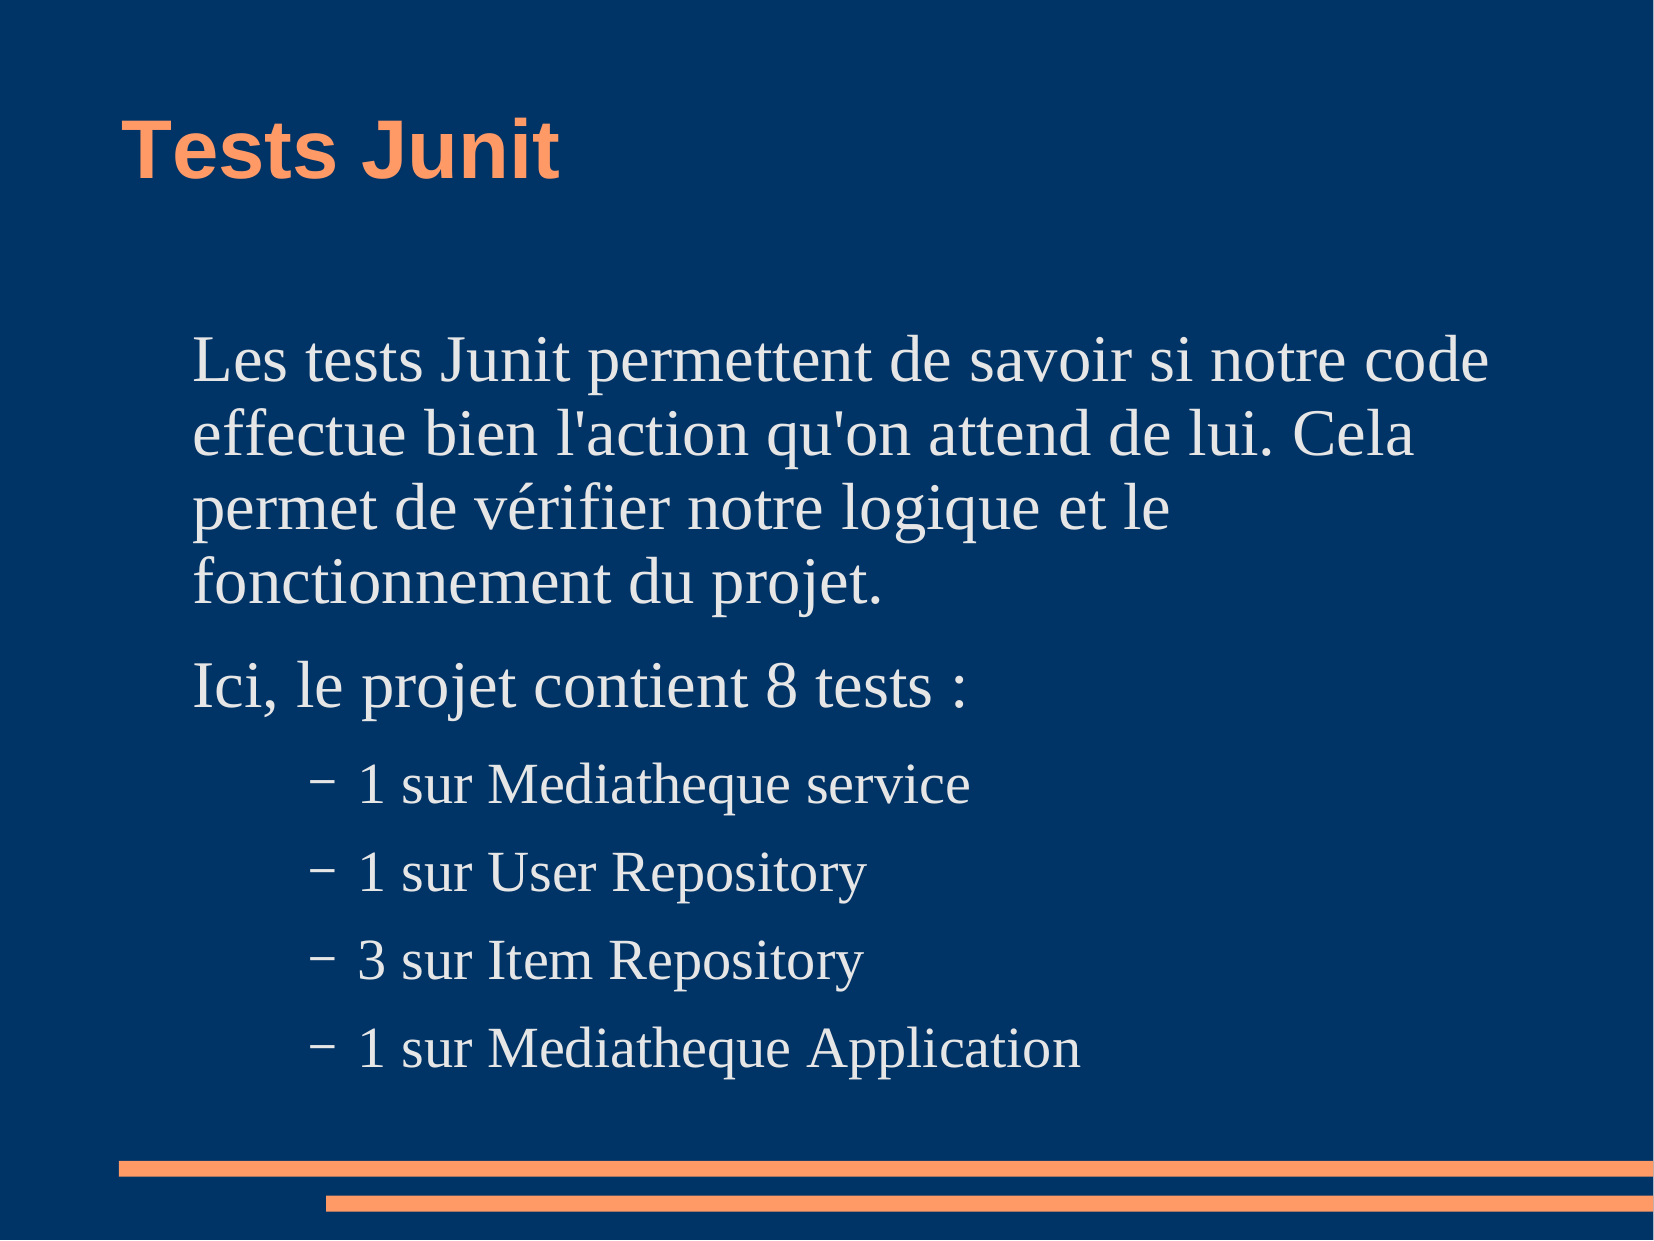

# Tests Junit
Les tests Junit permettent de savoir si notre code effectue bien l'action qu'on attend de lui. Cela permet de vérifier notre logique et le fonctionnement du projet.
Ici, le projet contient 8 tests :
1 sur Mediatheque service
1 sur User Repository
3 sur Item Repository
1 sur Mediatheque Application